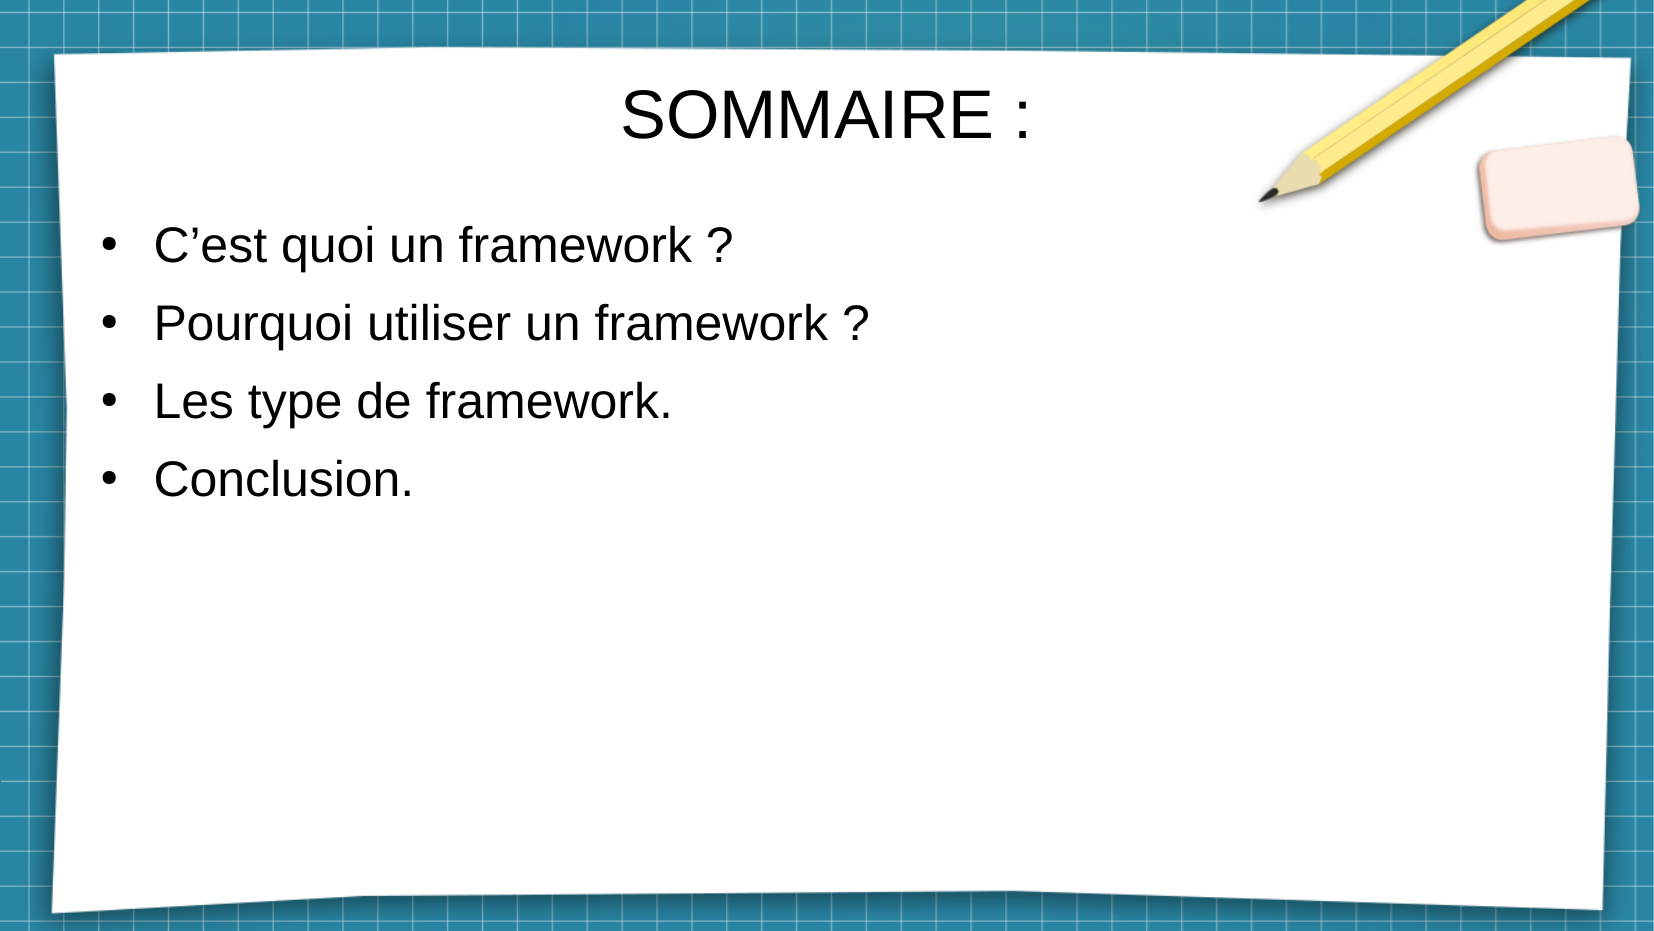

# SOMMAIRE :
C’est quoi un framework ?
Pourquoi utiliser un framework ?
Les type de framework.
Conclusion.